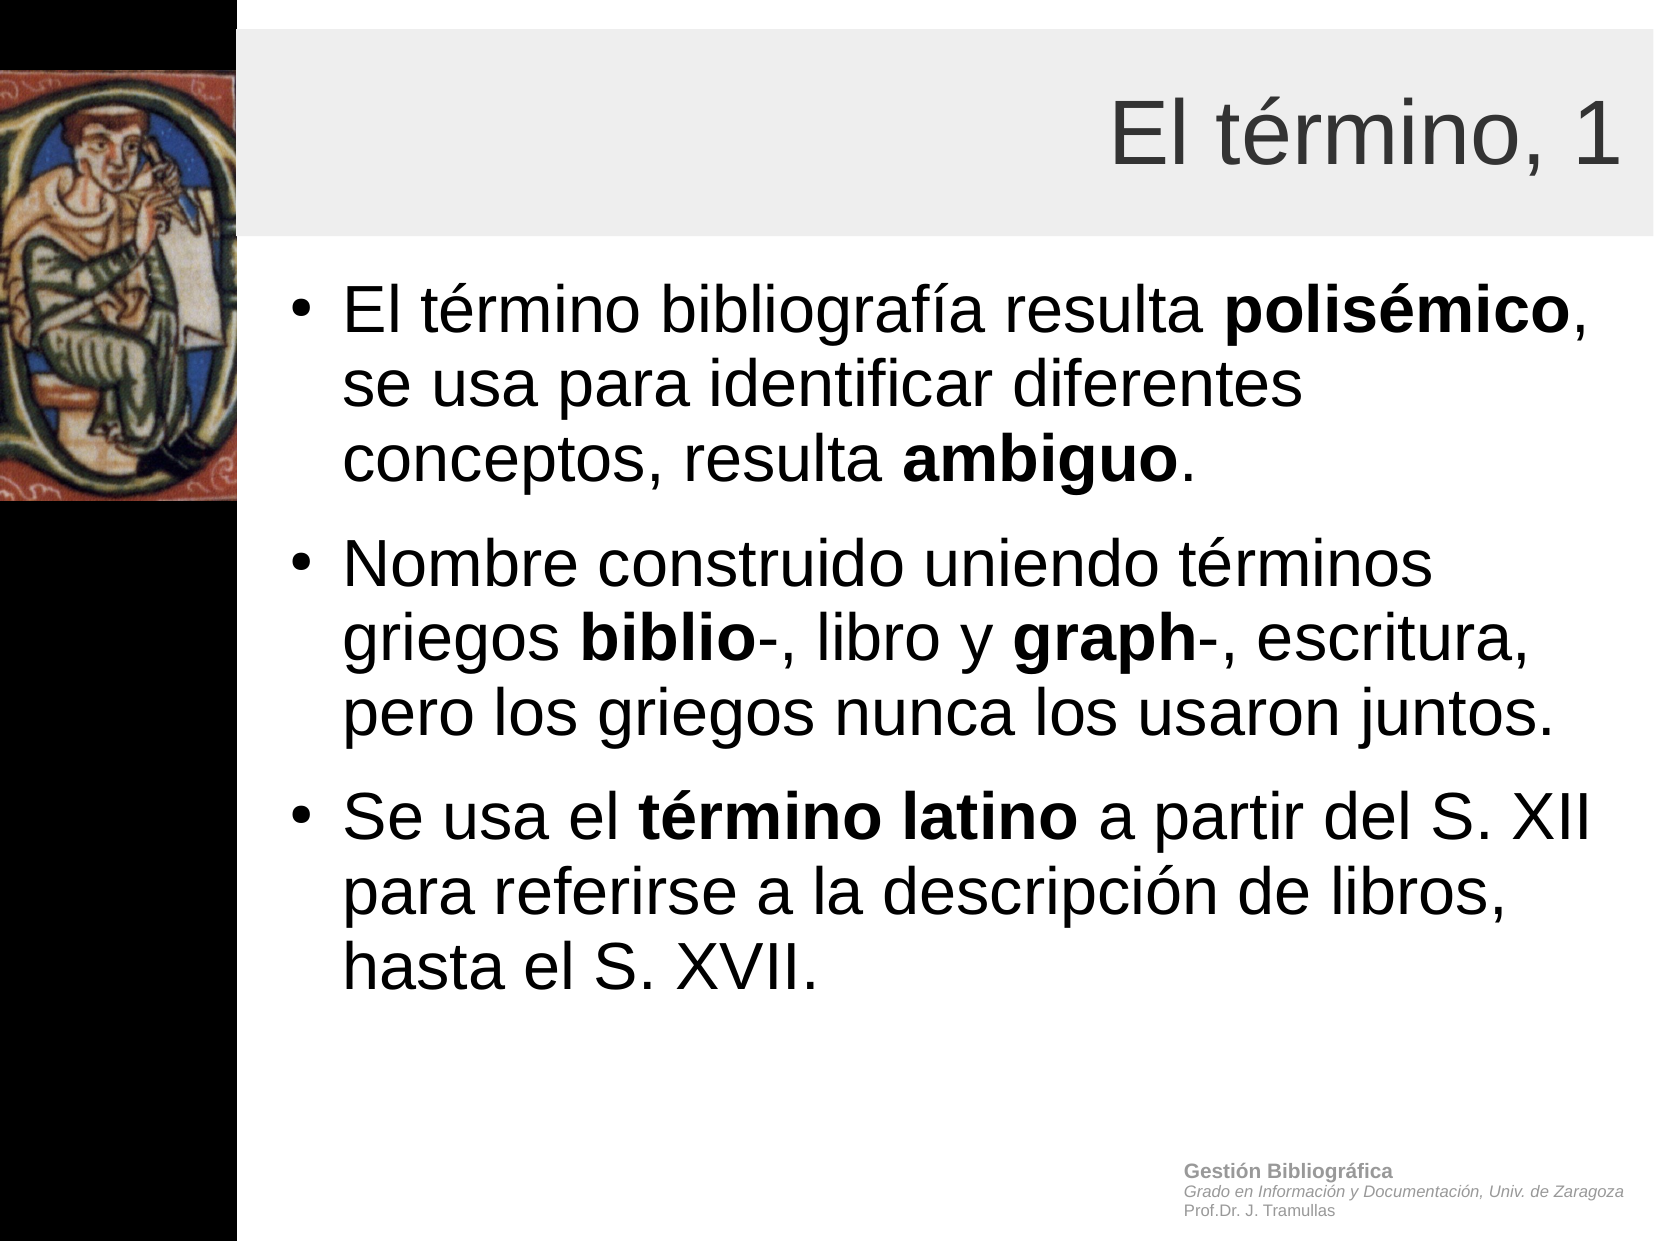

# El término, 1
El término bibliografía resulta polisémico, se usa para identificar diferentes conceptos, resulta ambiguo.
Nombre construido uniendo términos griegos biblio-, libro y graph-, escritura, pero los griegos nunca los usaron juntos.
Se usa el término latino a partir del S. XII para referirse a la descripción de libros, hasta el S. XVII.